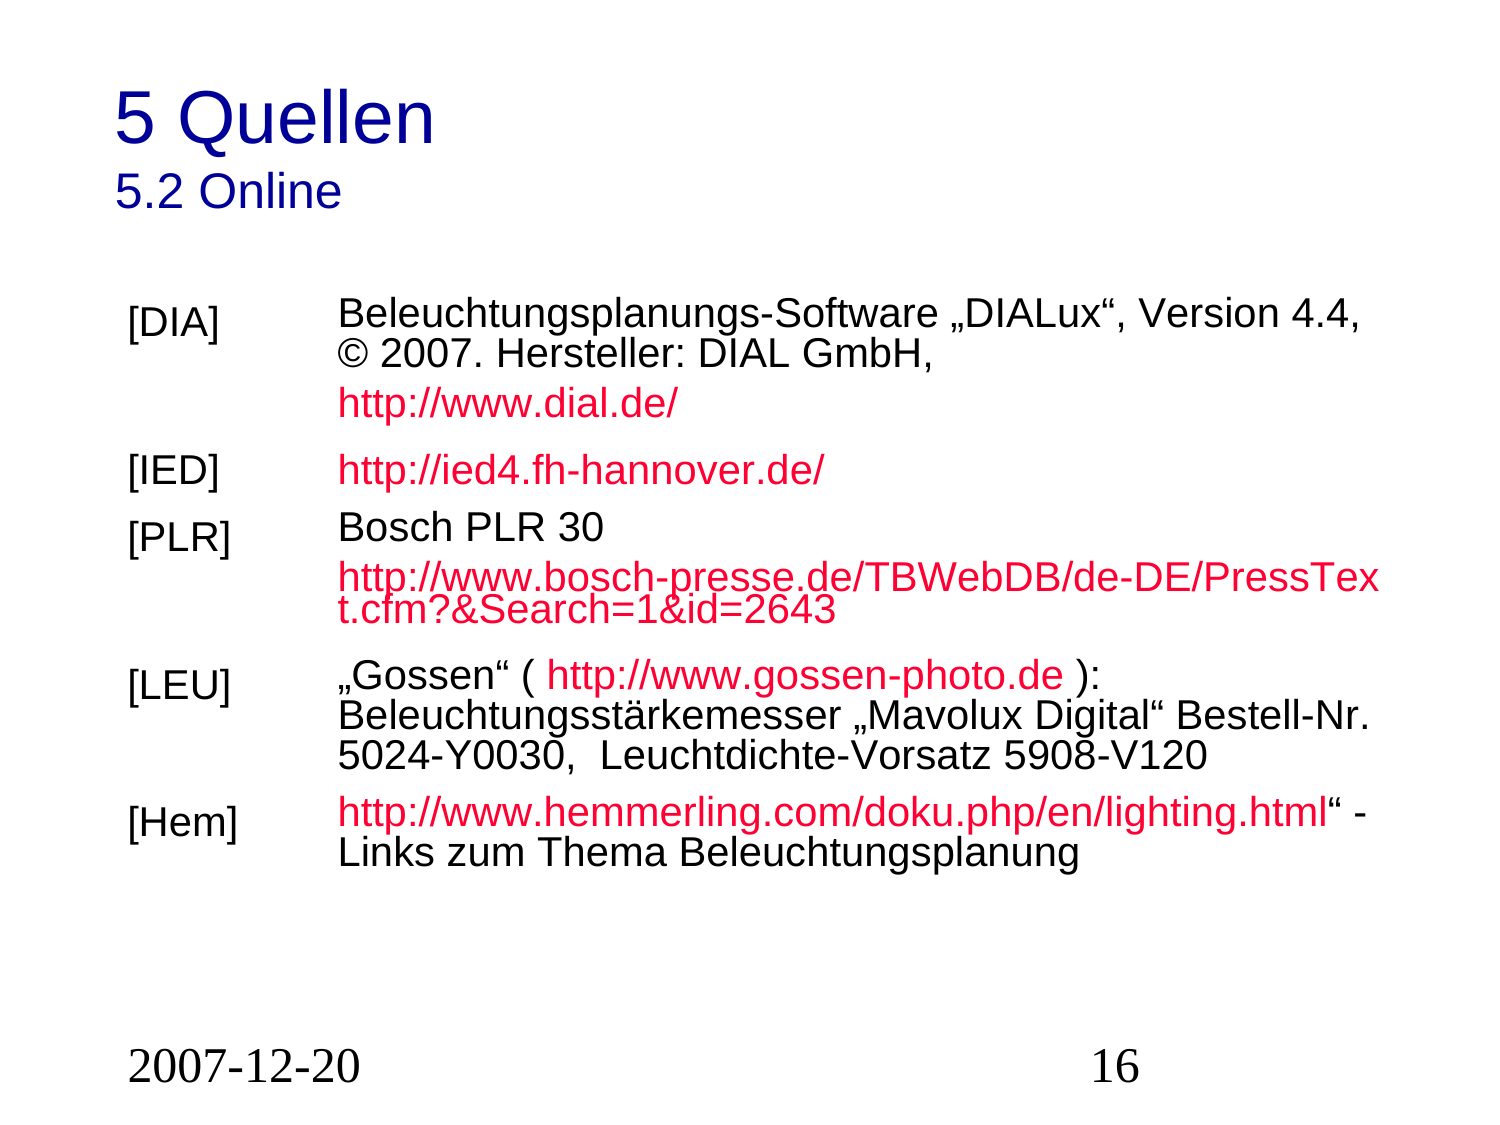

# 5 Quellen 5.2 Online
| [DIA] | Beleuchtungsplanungs-Software „DIALux“, Version 4.4, © 2007. Hersteller: DIAL GmbH, http://www.dial.de/ |
| --- | --- |
| [IED] | http://ied4.fh-hannover.de/ |
| [PLR] | Bosch PLR 30 http://www.bosch-presse.de/TBWebDB/de-DE/PressText.cfm?&Search=1&id=2643 |
| [LEU] | „Gossen“ ( http://www.gossen-photo.de ): Beleuchtungsstärkemesser „Mavolux Digital“ Bestell-Nr. 5024-Y0030, Leuchtdichte-Vorsatz 5908-V120 |
| [Hem] | http://www.hemmerling.com/doku.php/en/lighting.html“ - Links zum Thema Beleuchtungsplanung |
2007-12-20
16